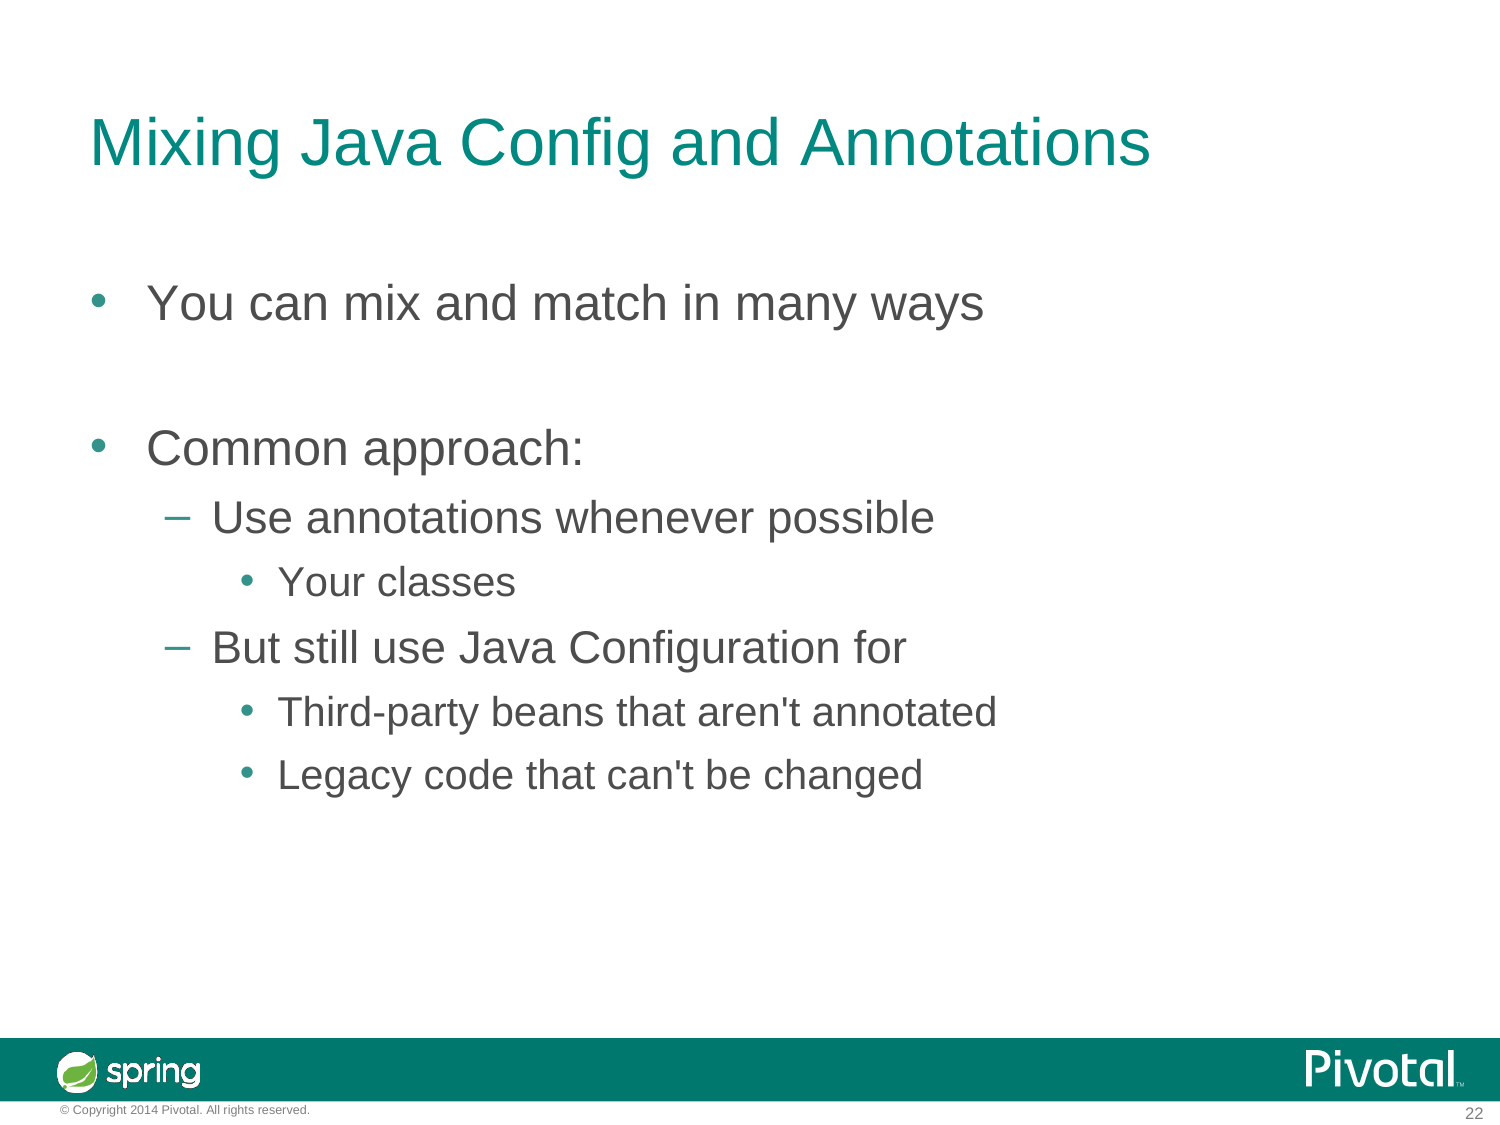

# Mixing Java Config and Annotations
You can mix and match in many ways
Common approach:
Use annotations whenever possible
Your classes
But still use Java Configuration for
Third-party beans that aren't annotated
Legacy code that can't be changed